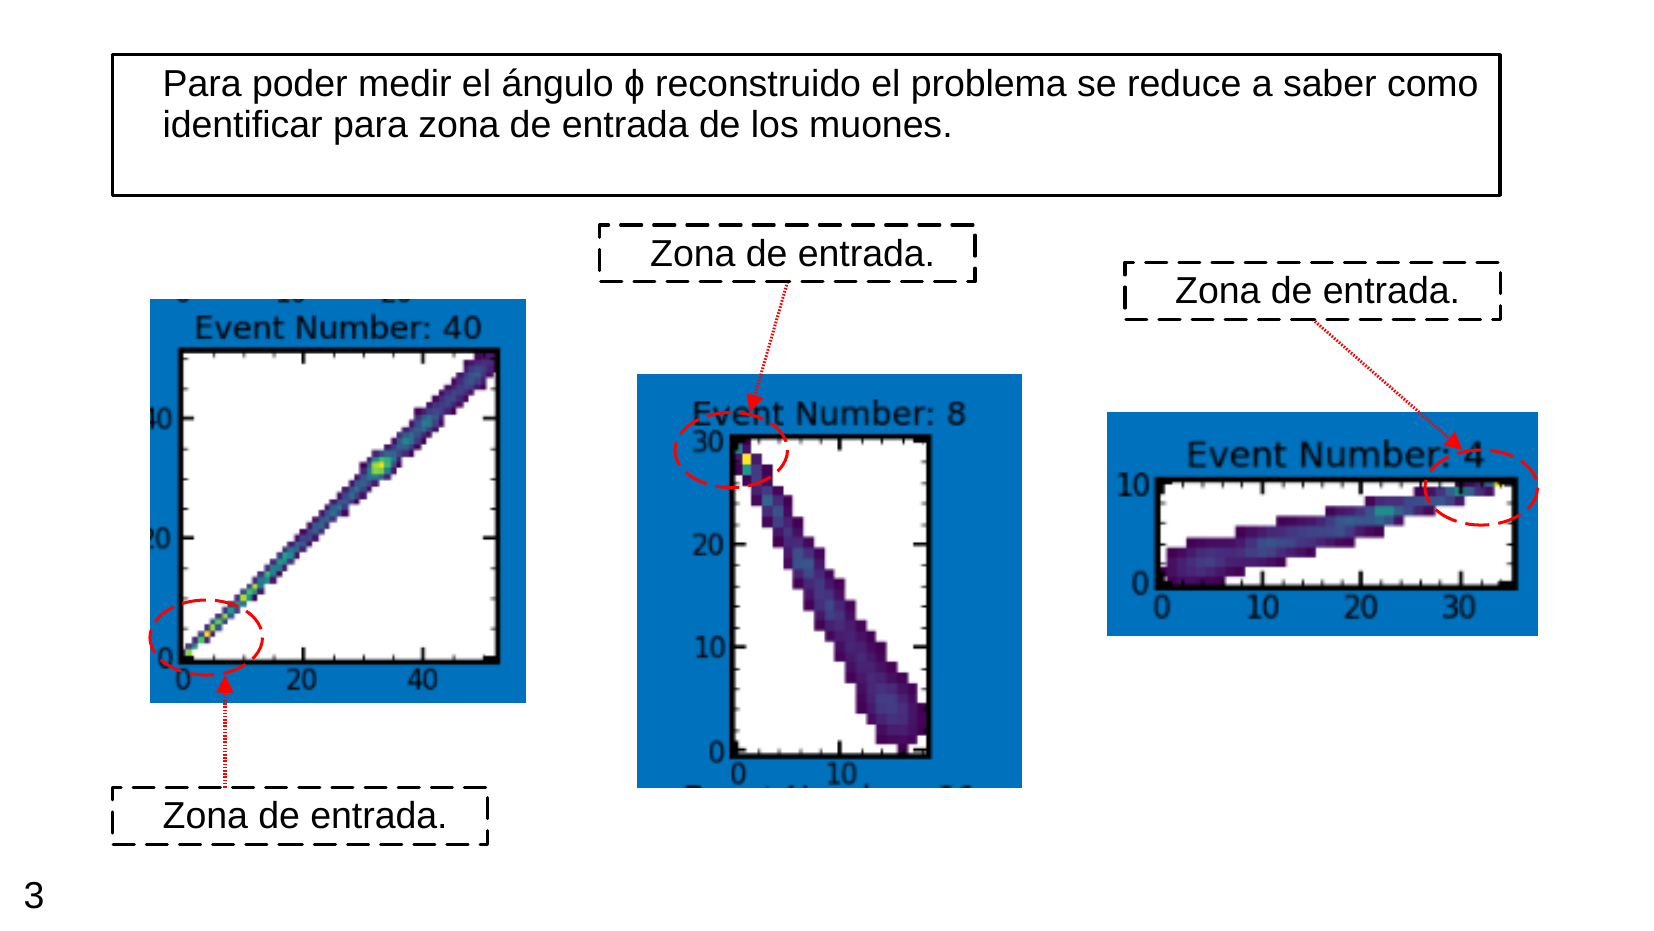

Para poder medir el ángulo ɸ reconstruido el problema se reduce a saber como identificar para zona de entrada de los muones.
Zona de entrada.
Zona de entrada.
Zona de entrada.